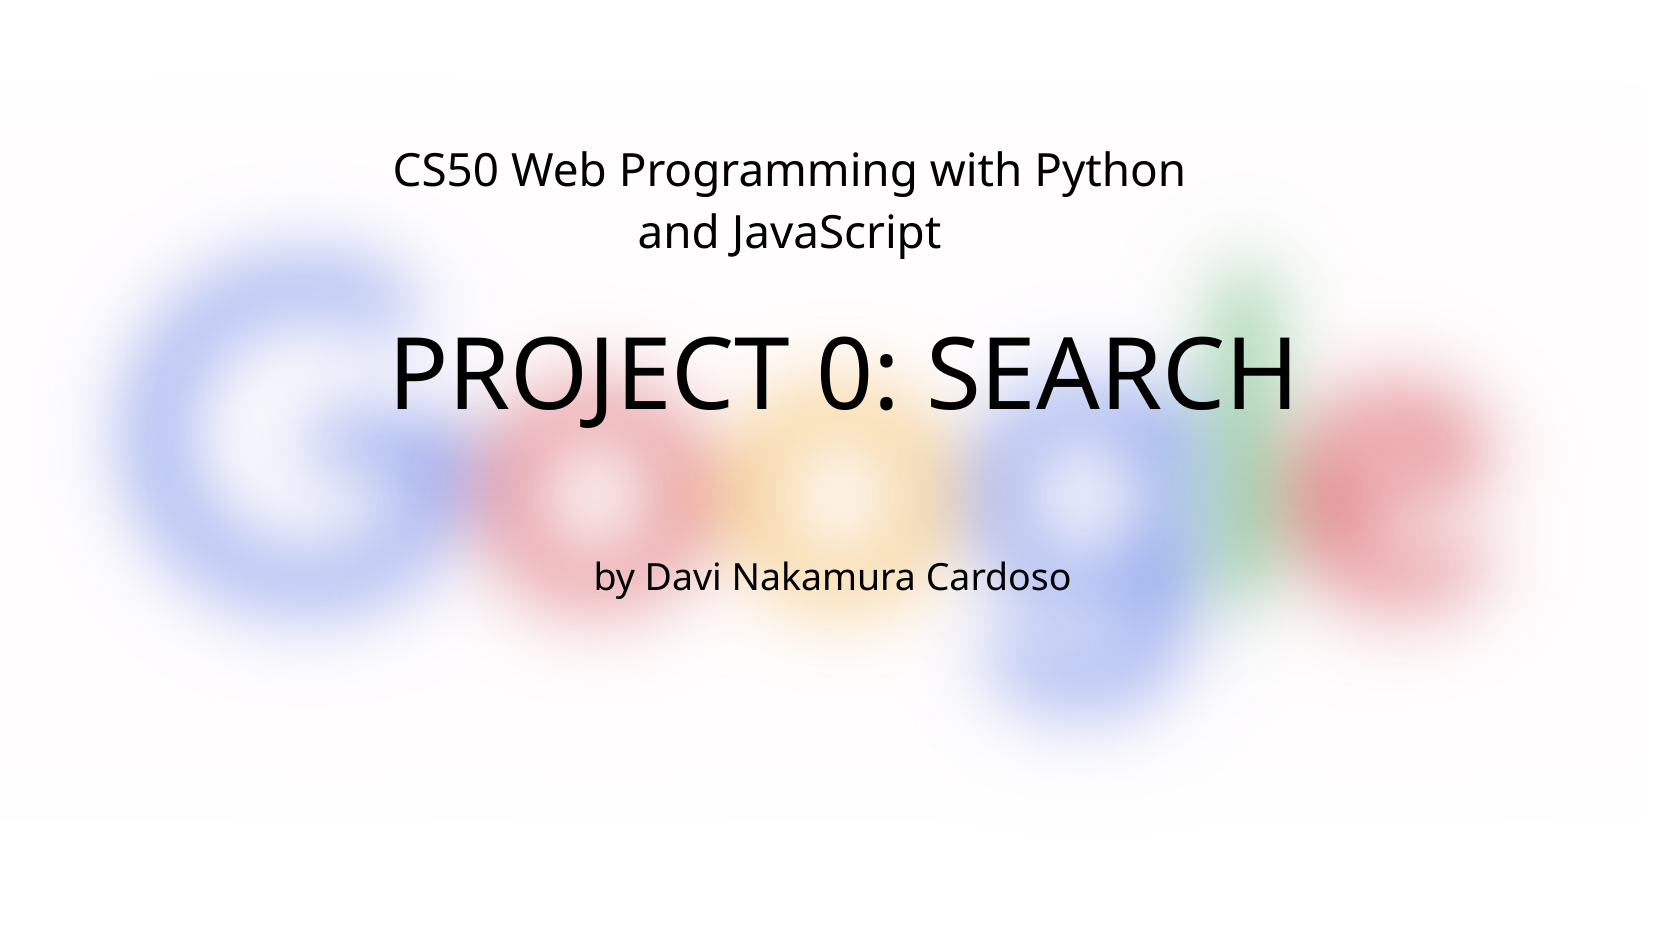

#
CS50 Web Programming with Python and JavaScript
PROJECT 0: SEARCH
by Davi Nakamura Cardoso